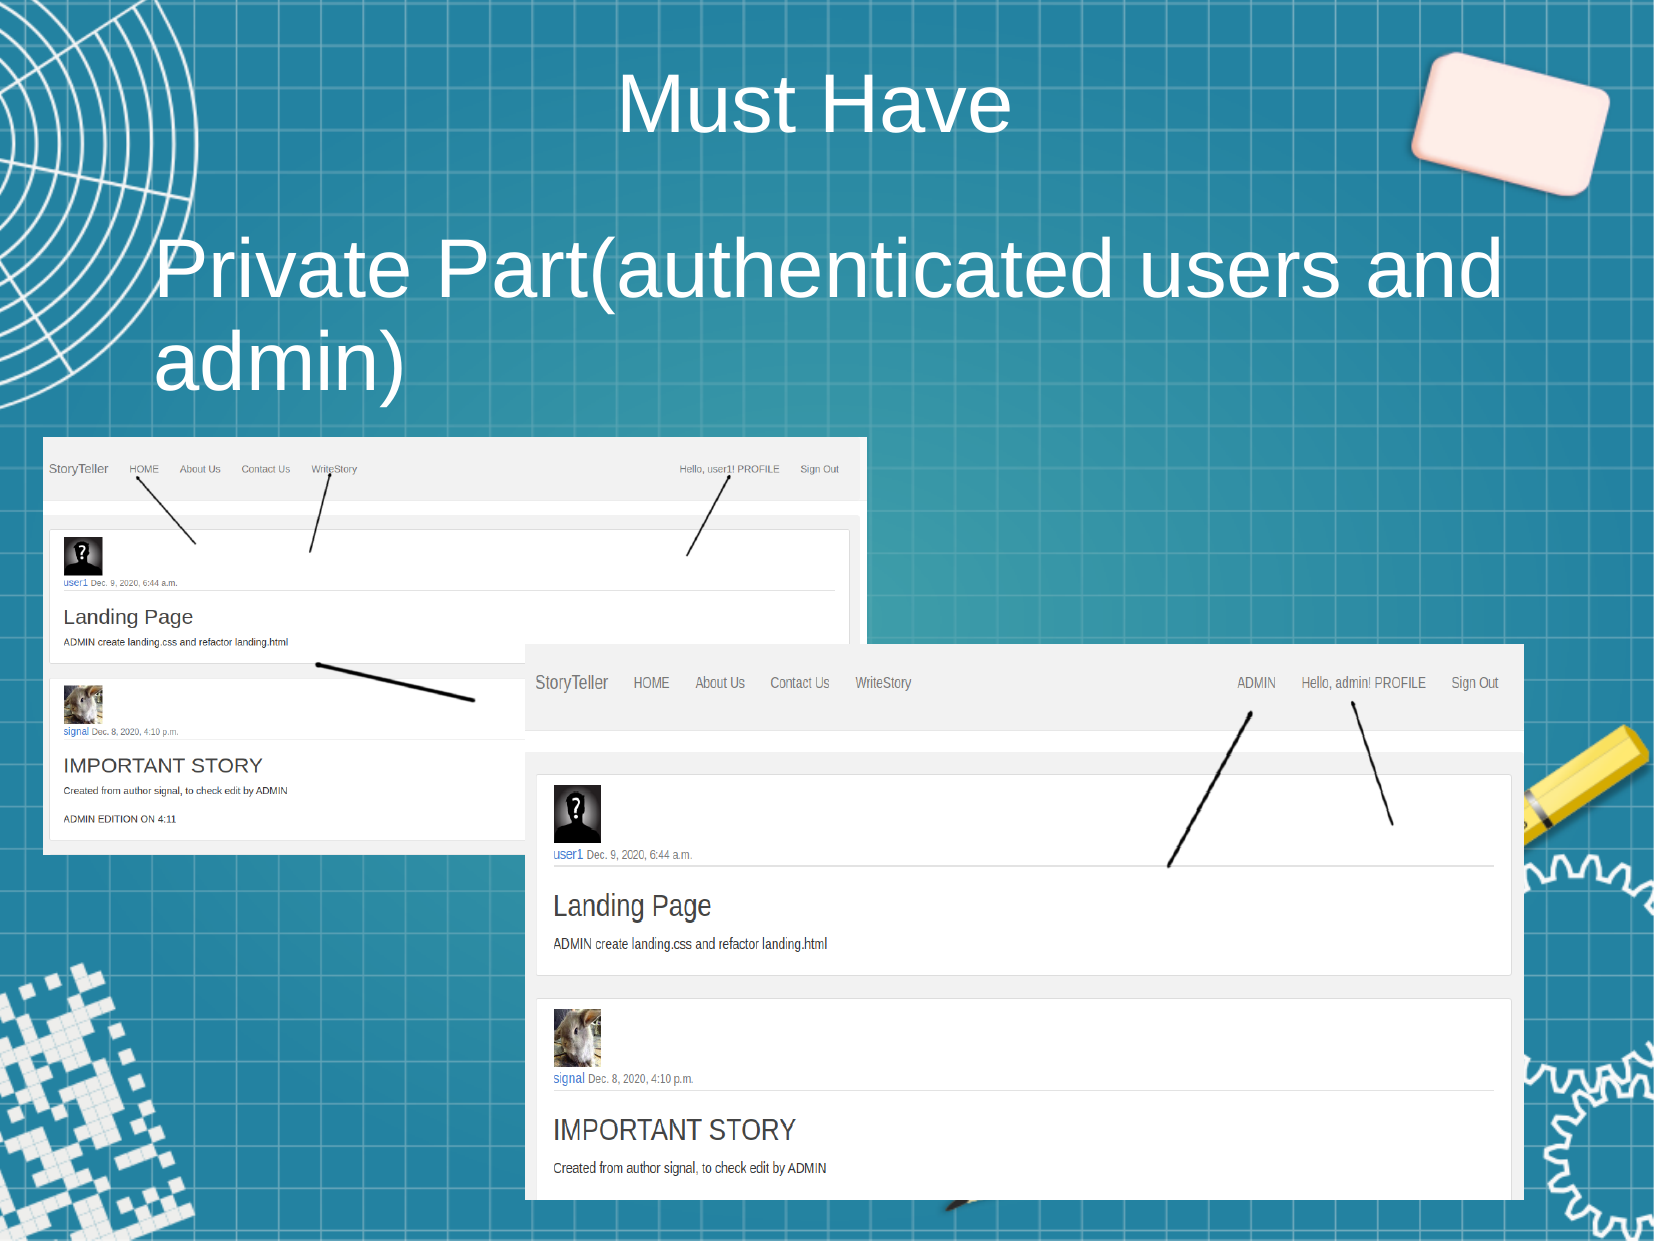

# Must Have
Private Part(authenticated users and admin)